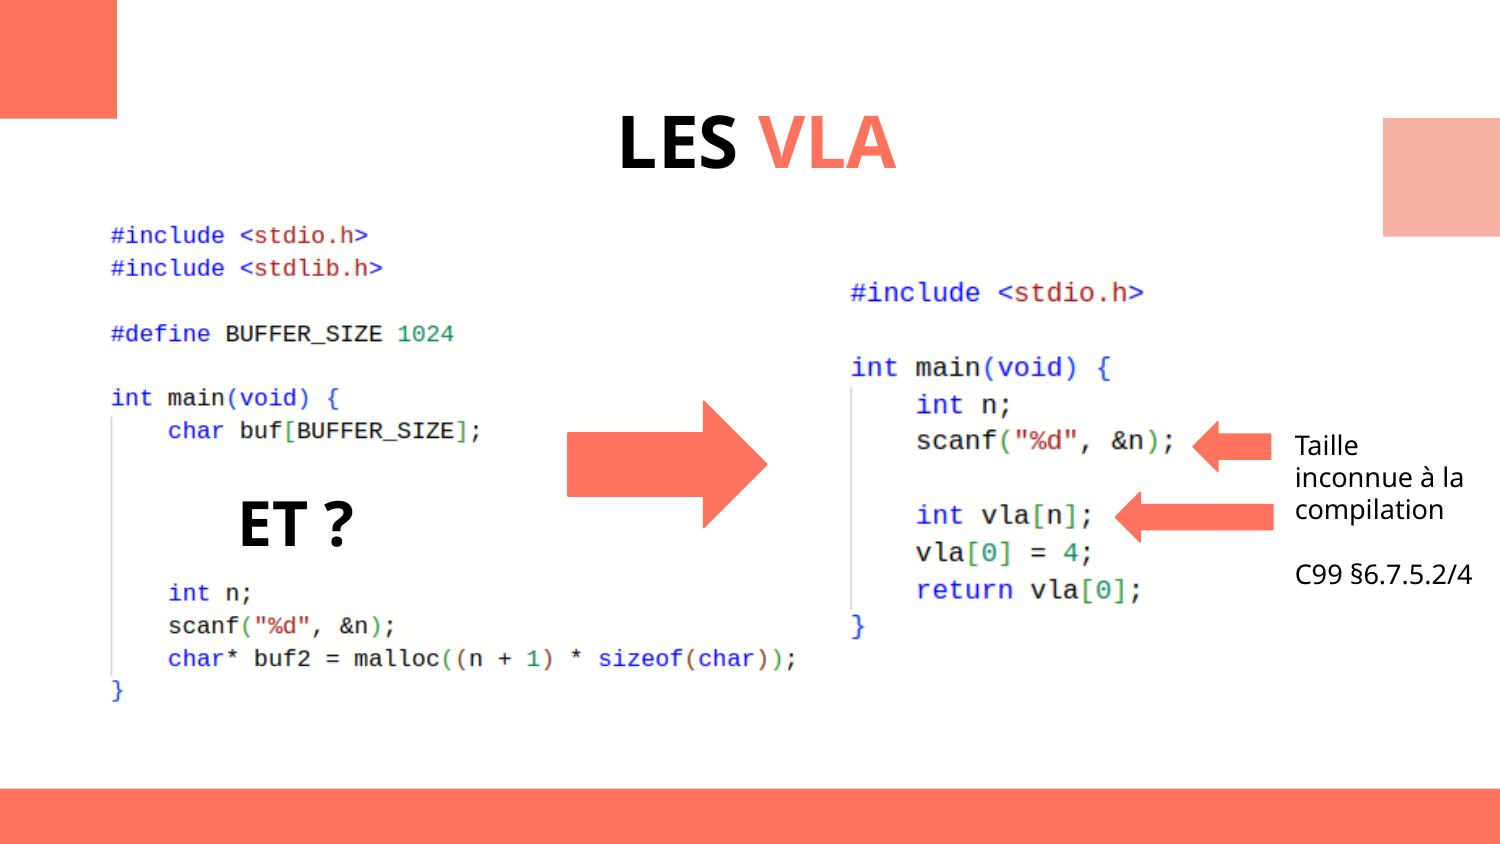

# LES VLA
Taille inconnue à la compilation
C99 §6.7.5.2/4
ET ?